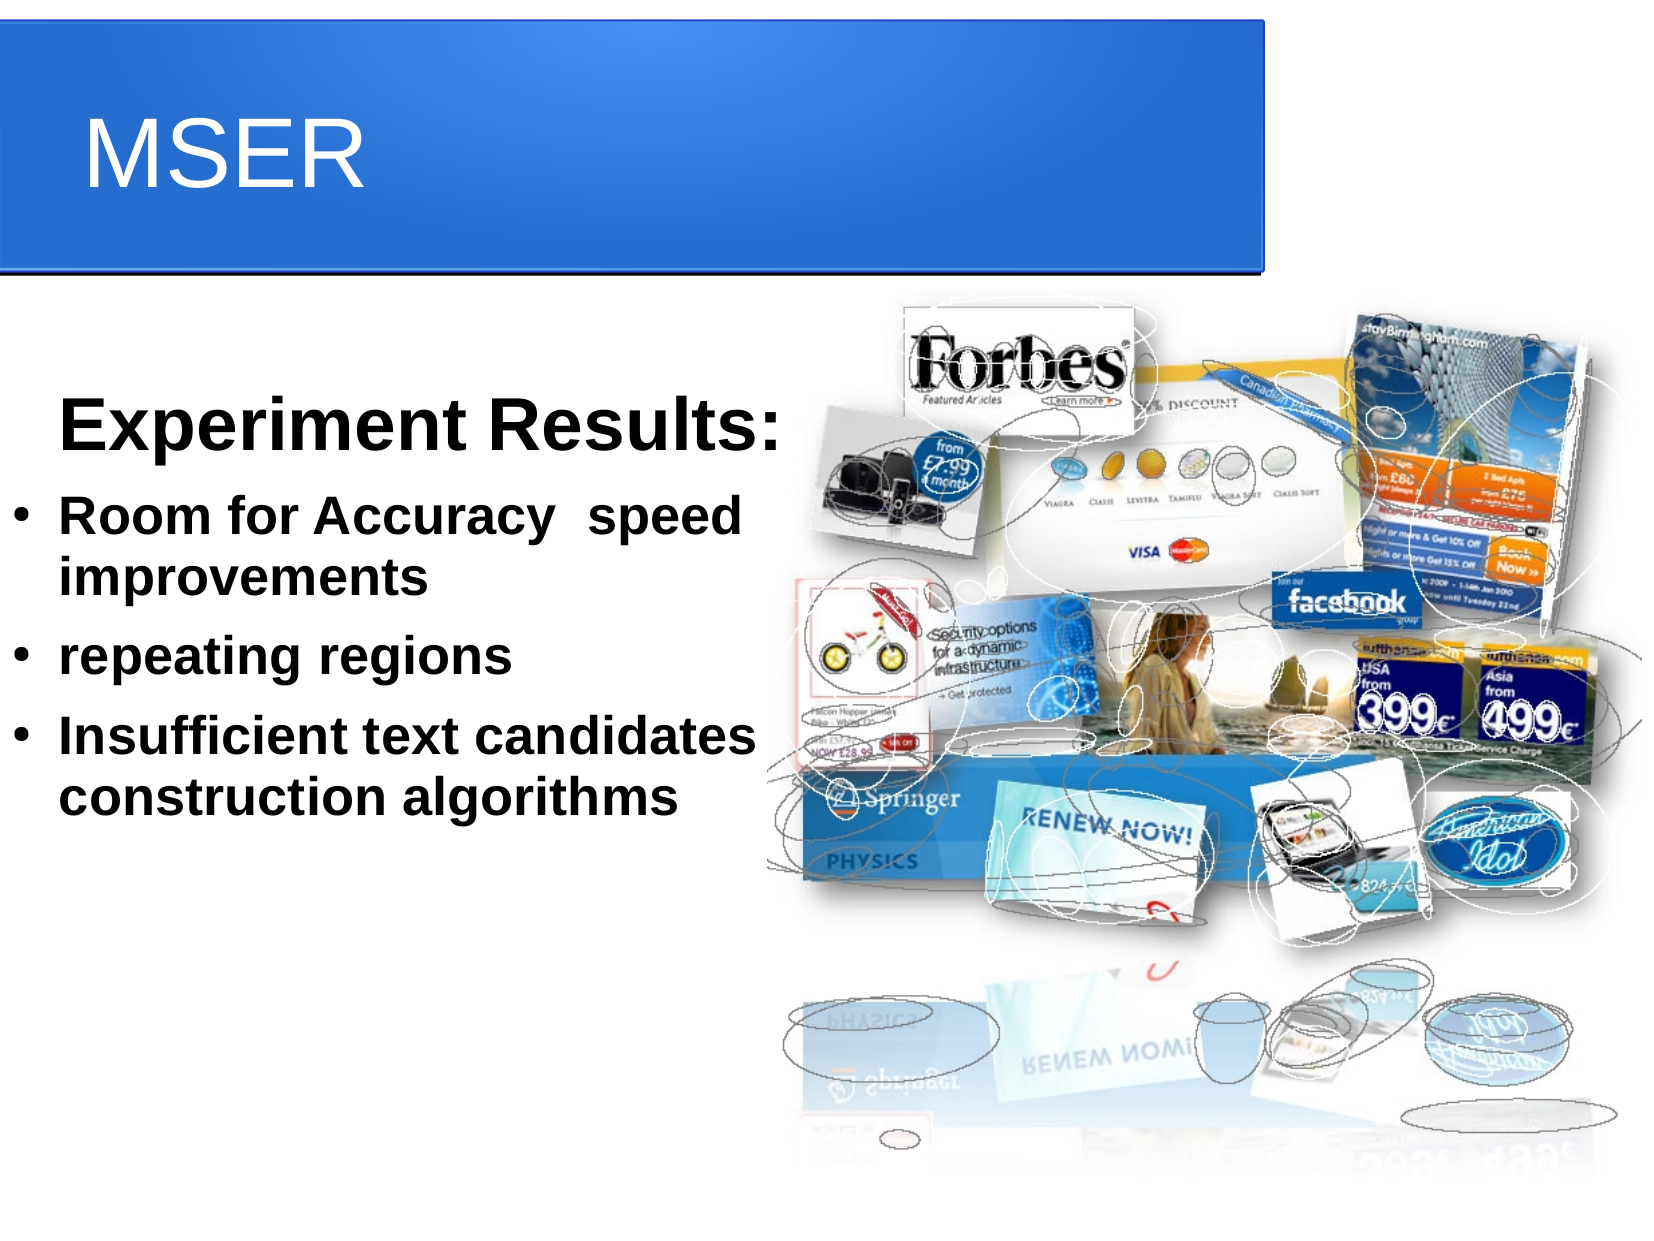

# MSER
Experiment Results:
Room for Accuracy speed improvements
repeating regions
Insufficient text candidates construction algorithms